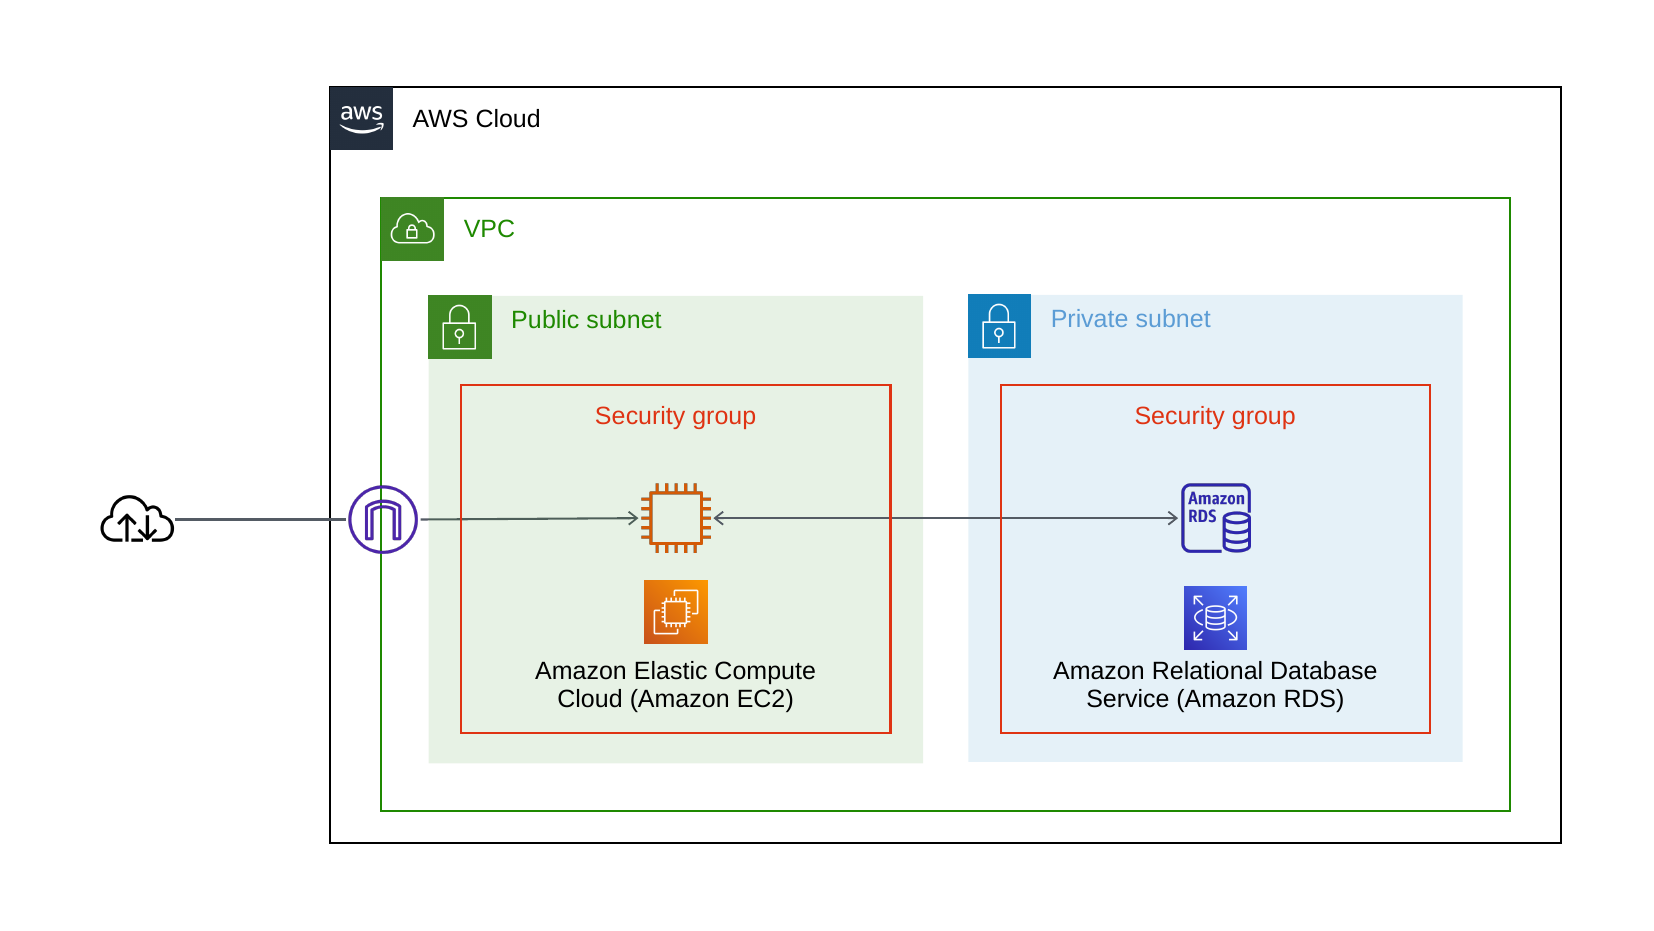

AWS Cloud
VPC
Private subnet
Public subnet
Security group
Amazon Elastic Compute
Cloud (Amazon EC2)
Security group
Amazon Relational Database Service (Amazon RDS)